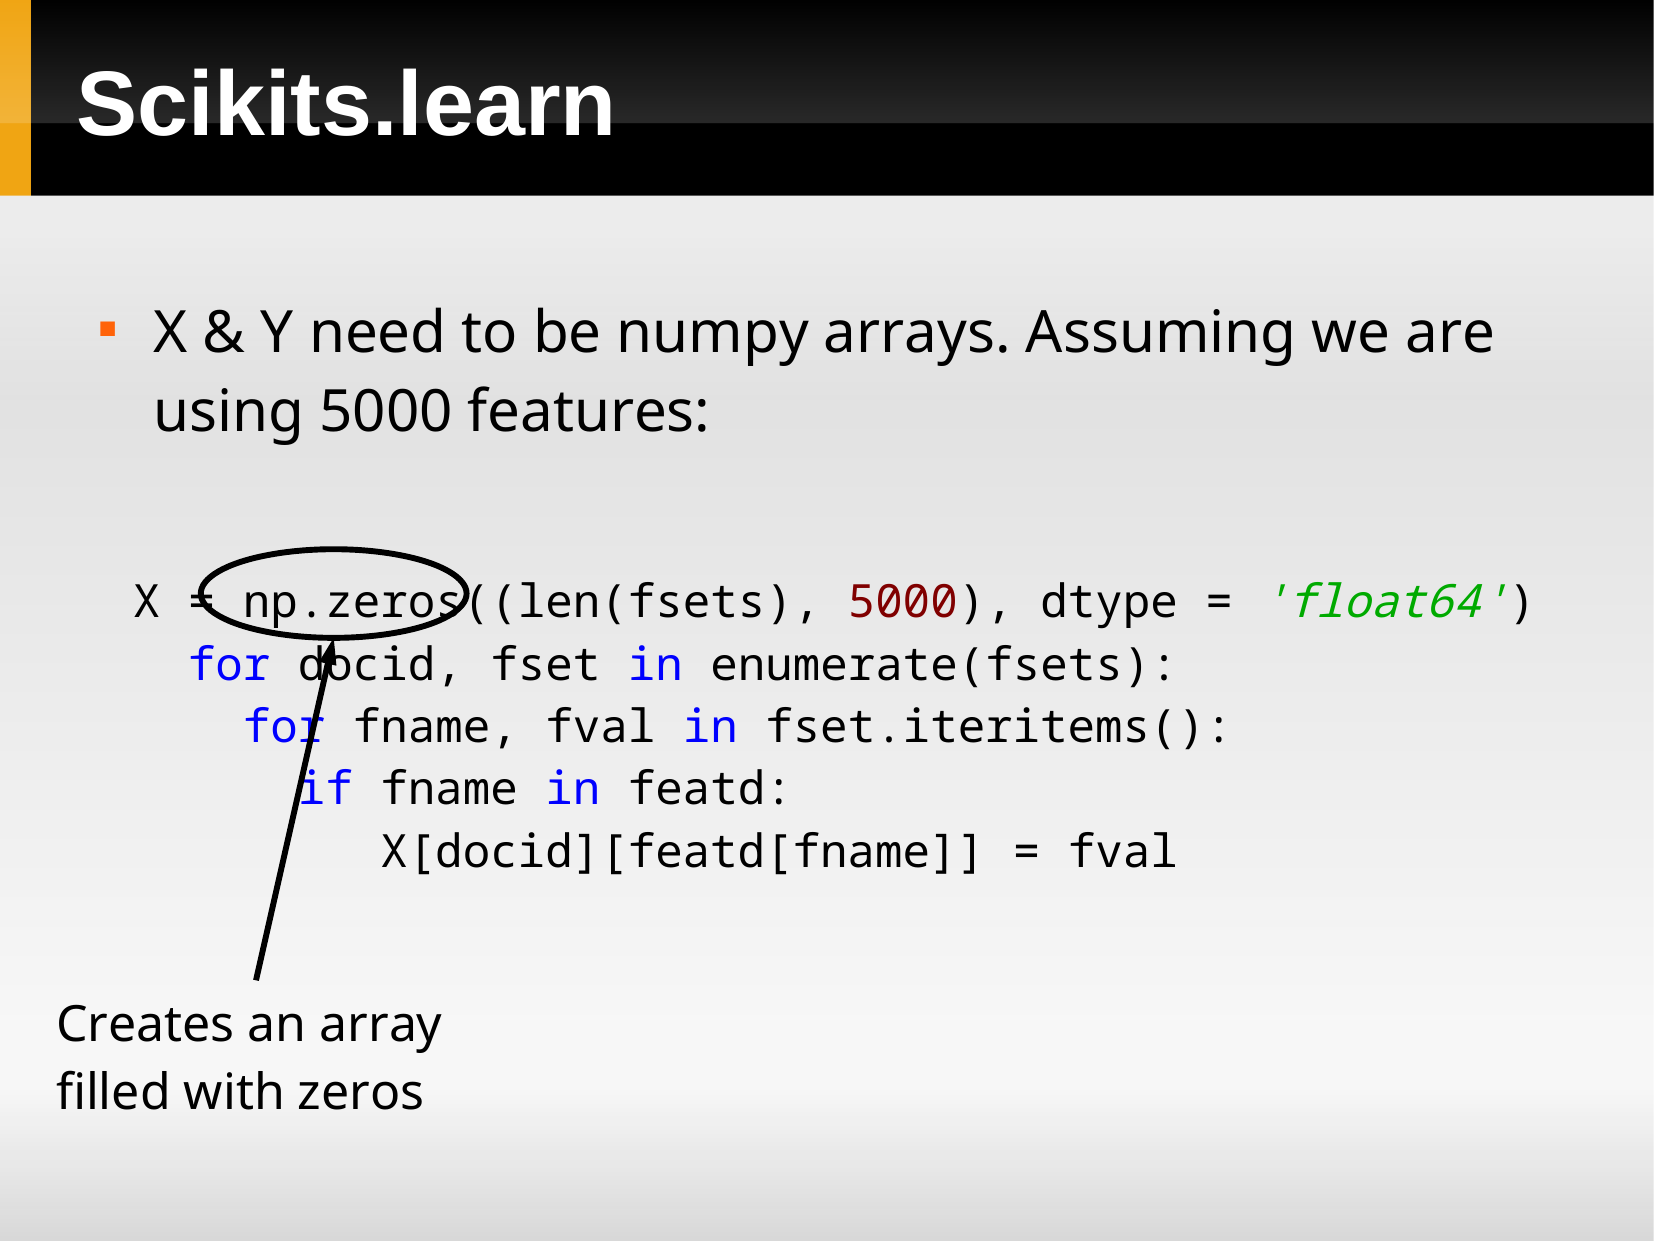

# Scikits.learn
X & Y need to be numpy arrays. Assuming we are using 5000 features:
Creates an array
filled with zeros
X = np.zeros((len(fsets), 5000), dtype = 'float64')
 for docid, fset in enumerate(fsets):
 for fname, fval in fset.iteritems():
 if fname in featd:
 X[docid][featd[fname]] = fval